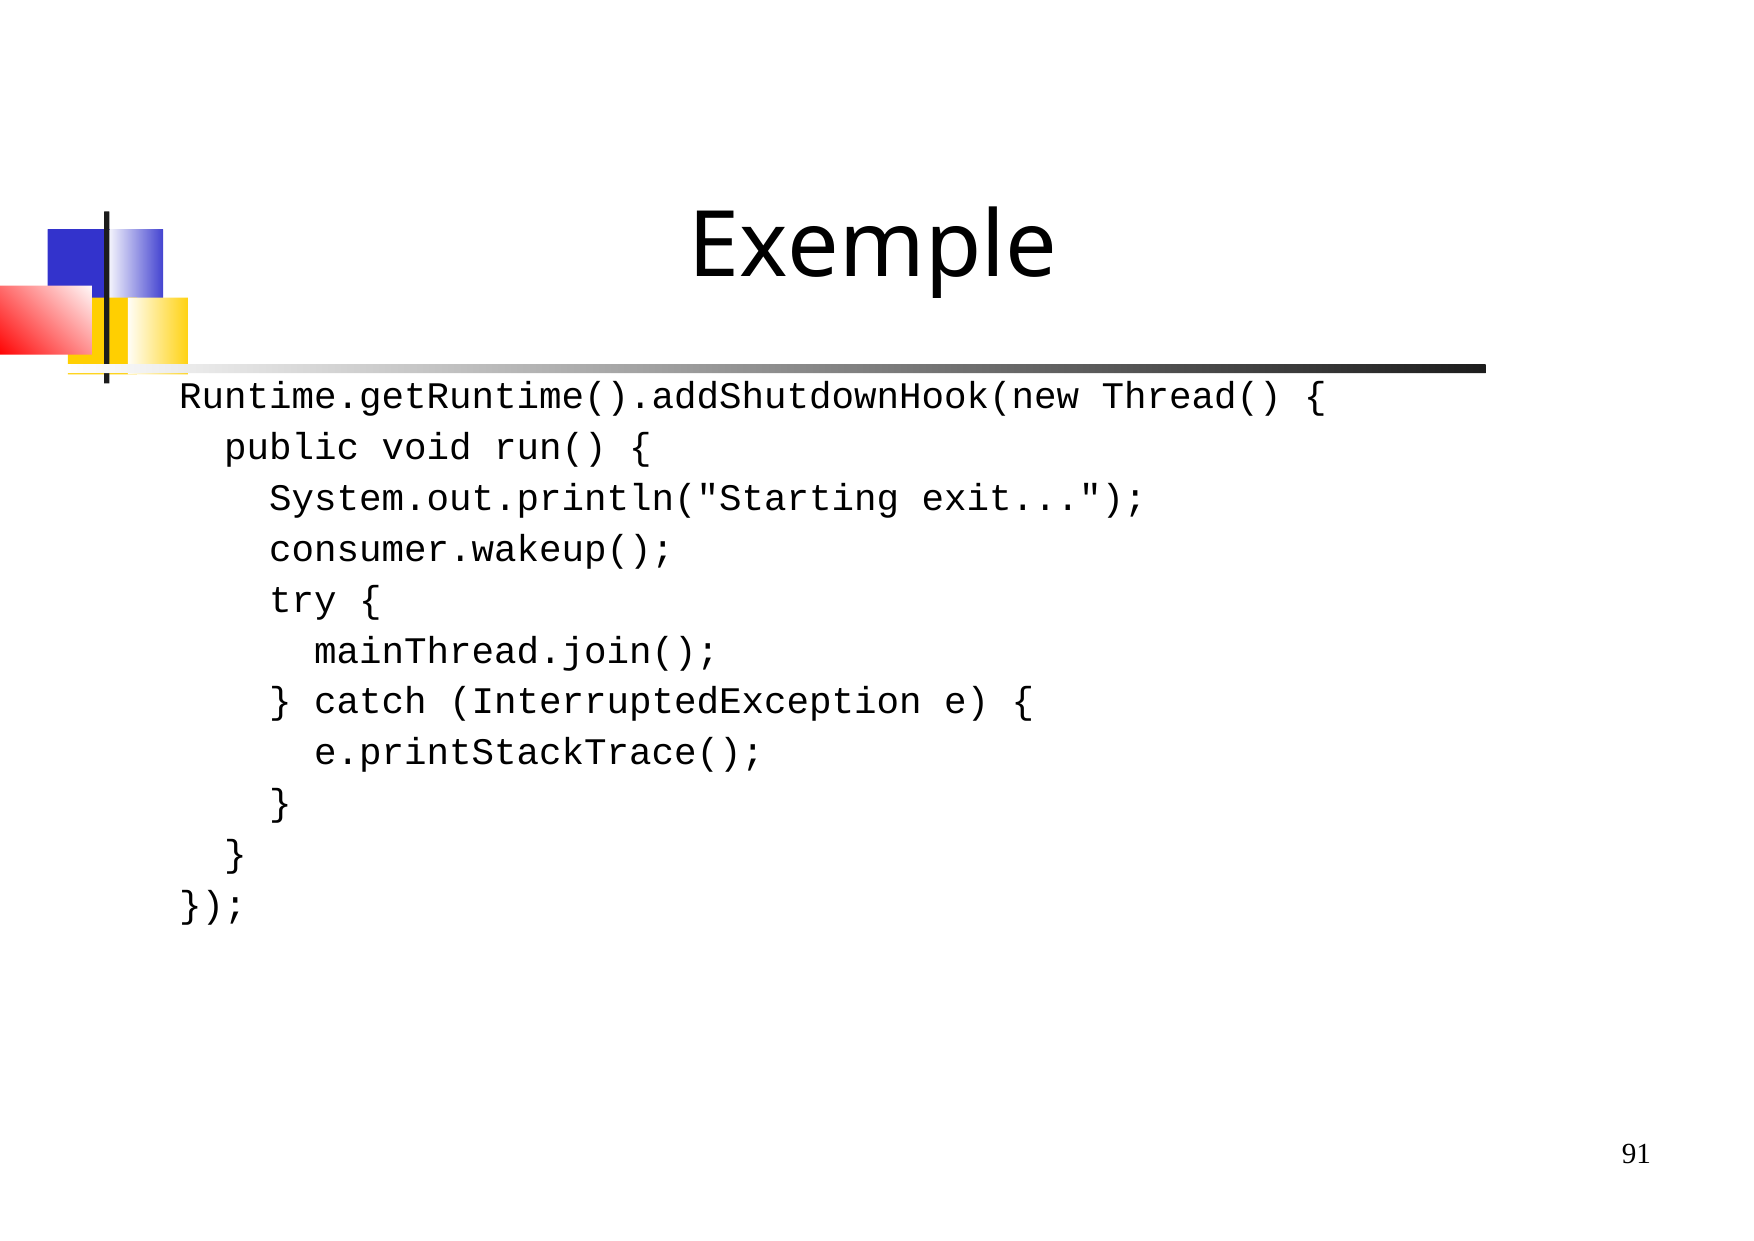

# Exemple
Runtime.getRuntime().addShutdownHook(new Thread() {
 public void run() {
 System.out.println("Starting exit...");
 consumer.wakeup();
 try {
 mainThread.join();
 } catch (InterruptedException e) {
 e.printStackTrace();
 }
 }
});